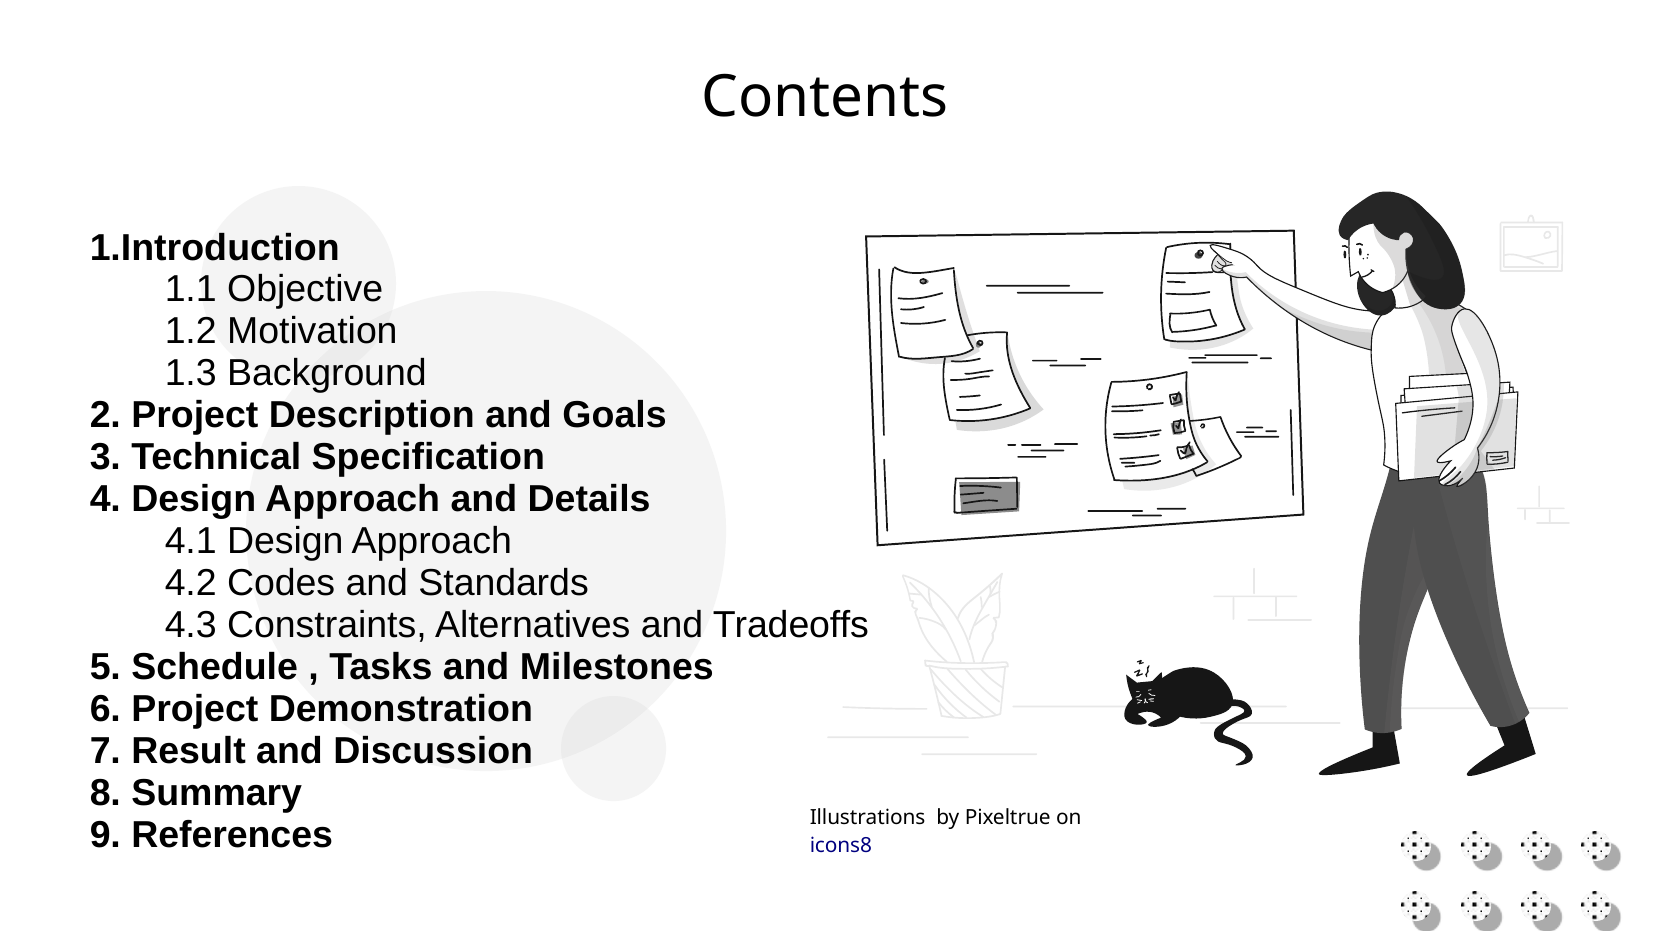

Contents
1.Introduction
	1.1 Objective
	1.2 Motivation
	1.3 Background
2. Project Description and Goals
3. Technical Specification
4. Design Approach and Details
	4.1 Design Approach
	4.2 Codes and Standards
	4.3 Constraints, Alternatives and Tradeoffs
5. Schedule , Tasks and Milestones
6. Project Demonstration
7. Result and Discussion
8. Summary
9. References